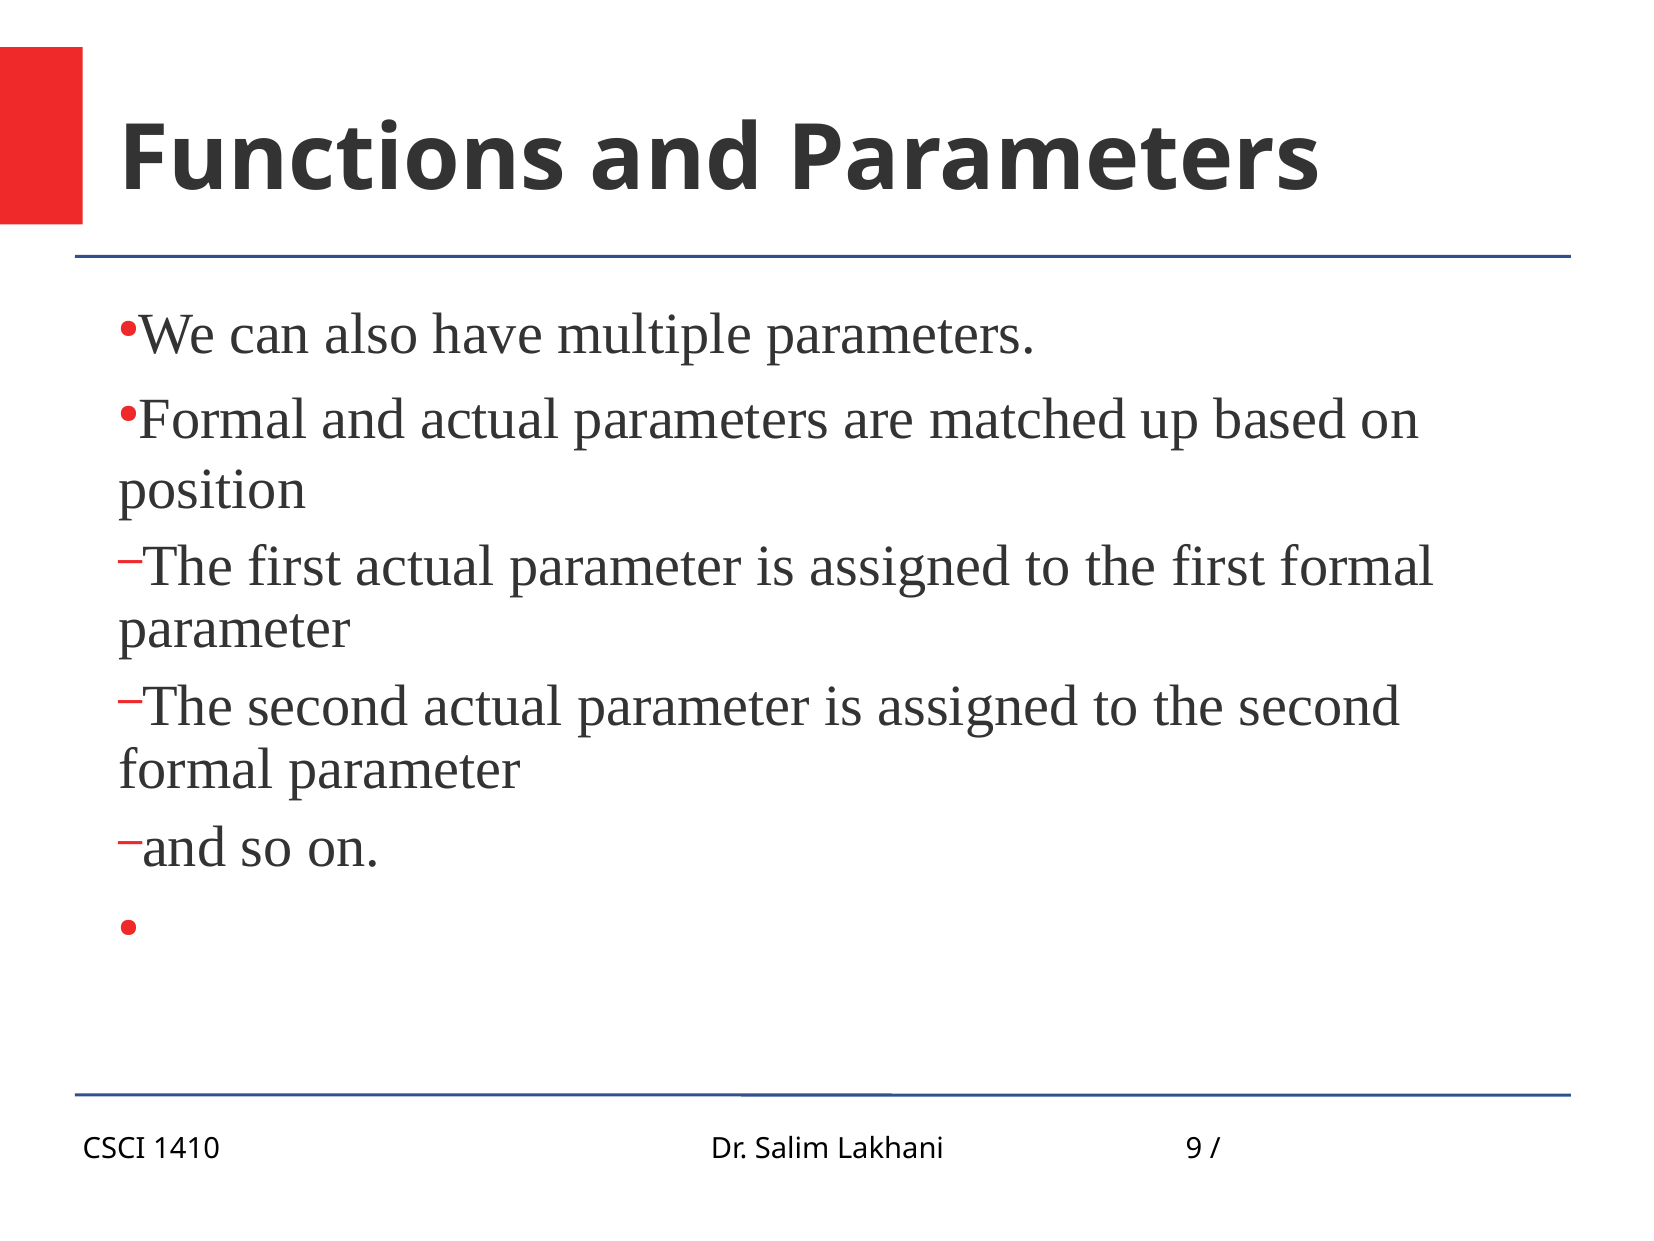

# Functions and Parameters
We can also have multiple parameters.
Formal and actual parameters are matched up based on position
The first actual parameter is assigned to the first formal parameter
The second actual parameter is assigned to the second formal parameter
and so on.
CSCI 1410
Dr. Salim Lakhani